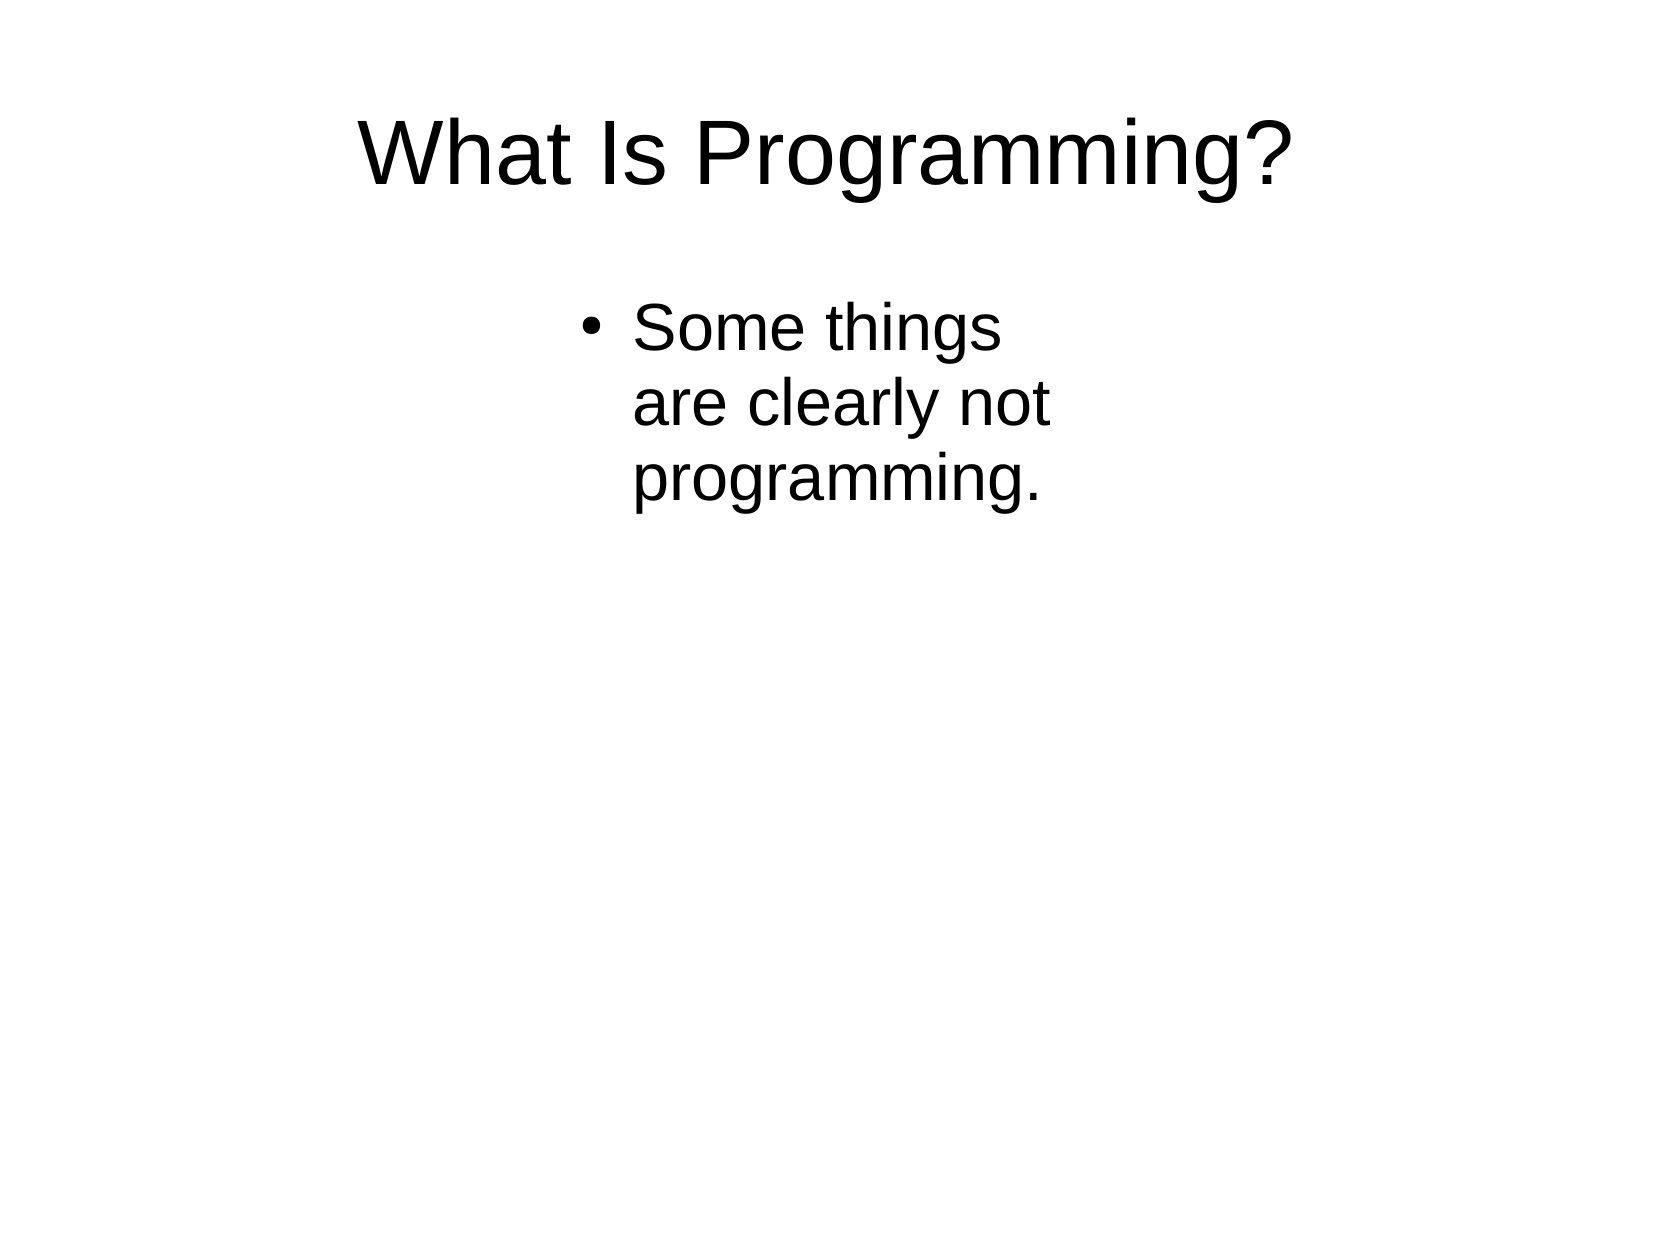

# What Is Programming?
Some things are clearly not programming.